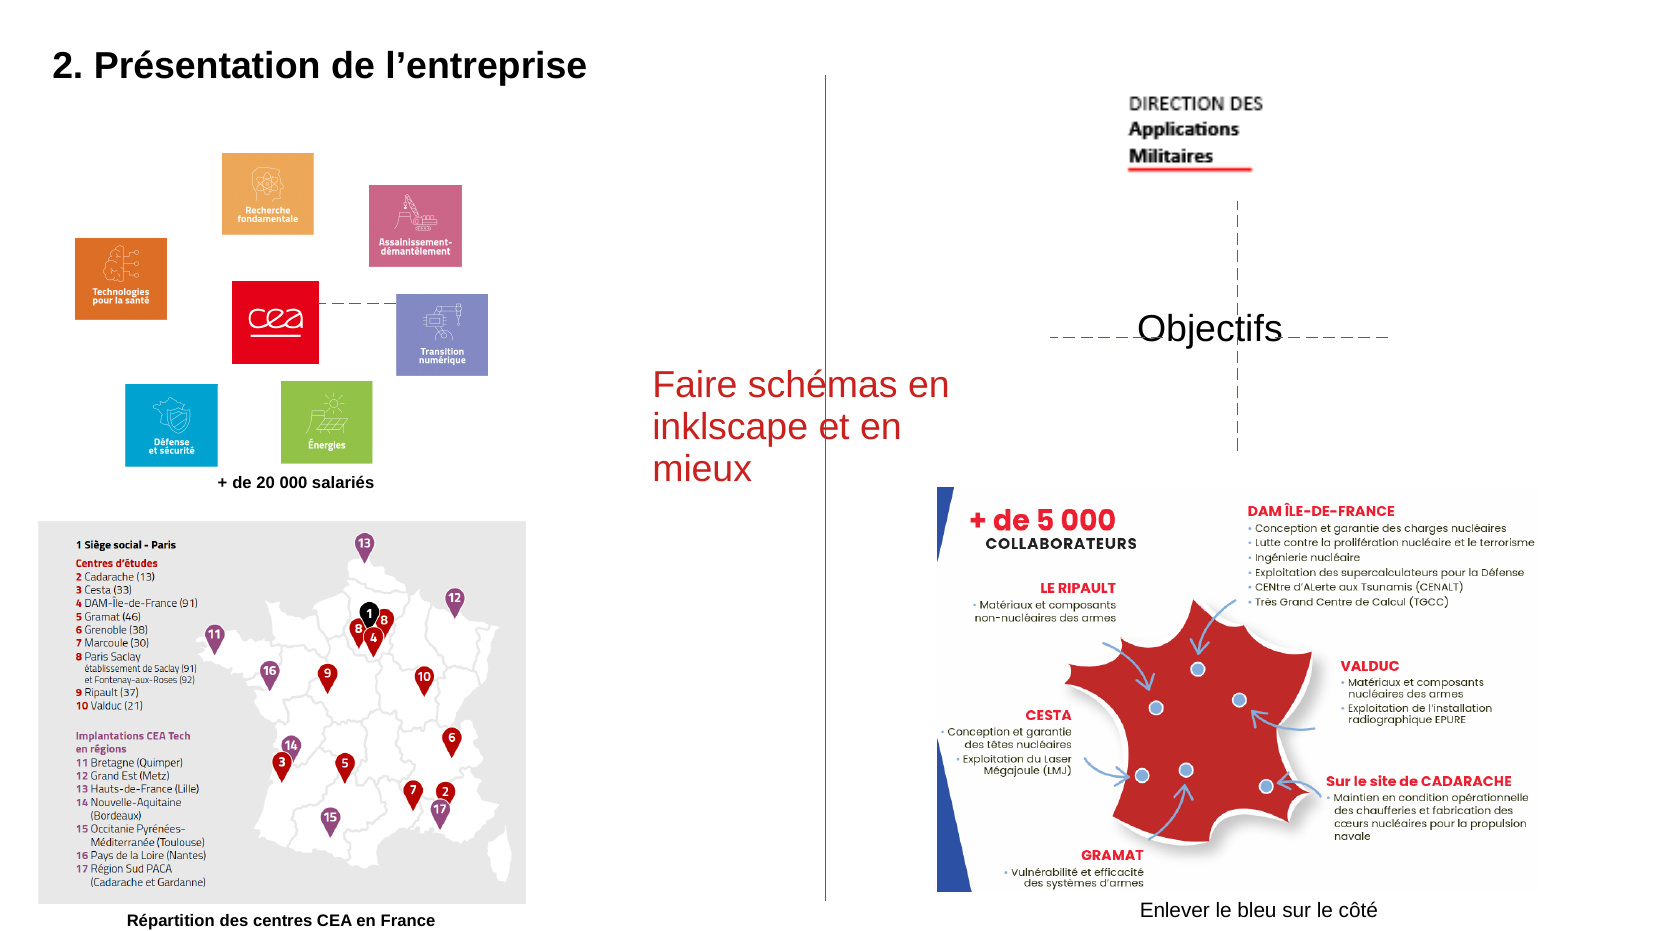

2. Présentation de l’entreprise
Objectifs
Faire schémas en inklscape et en mieux
+ de 20 000 salariés
Enlever le bleu sur le côté
Répartition des centres CEA en France